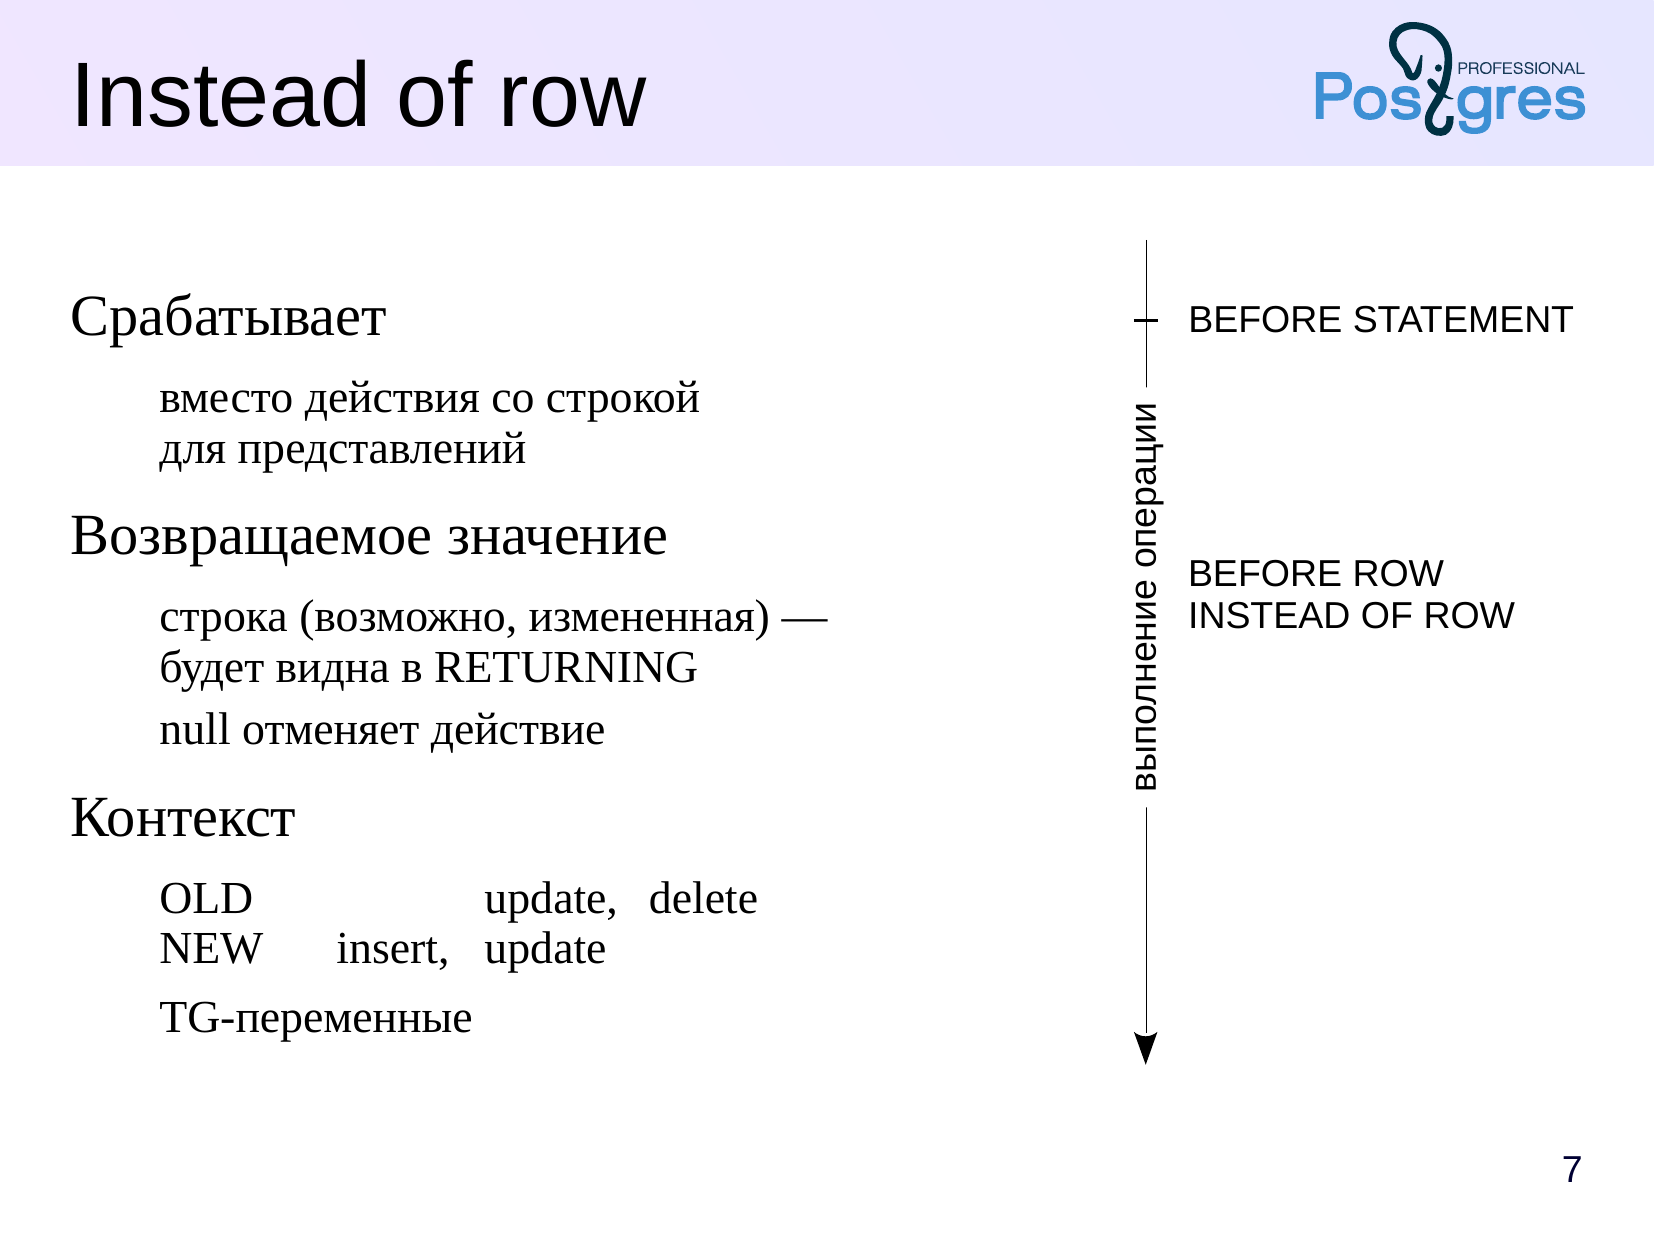

# Instead of row
Срабатывает
вместо действия со строкой
для представлений
Возвращаемое значение
строка (возможно, измененная) —
будет видна в RETURNING
null отменяет действие
Контекст
OLD		update,	delete
NEW	insert,	update
TG-переменные
BEFORE STATEMENT
BEFORE ROW
INSTEAD OF ROW
выполнение операции